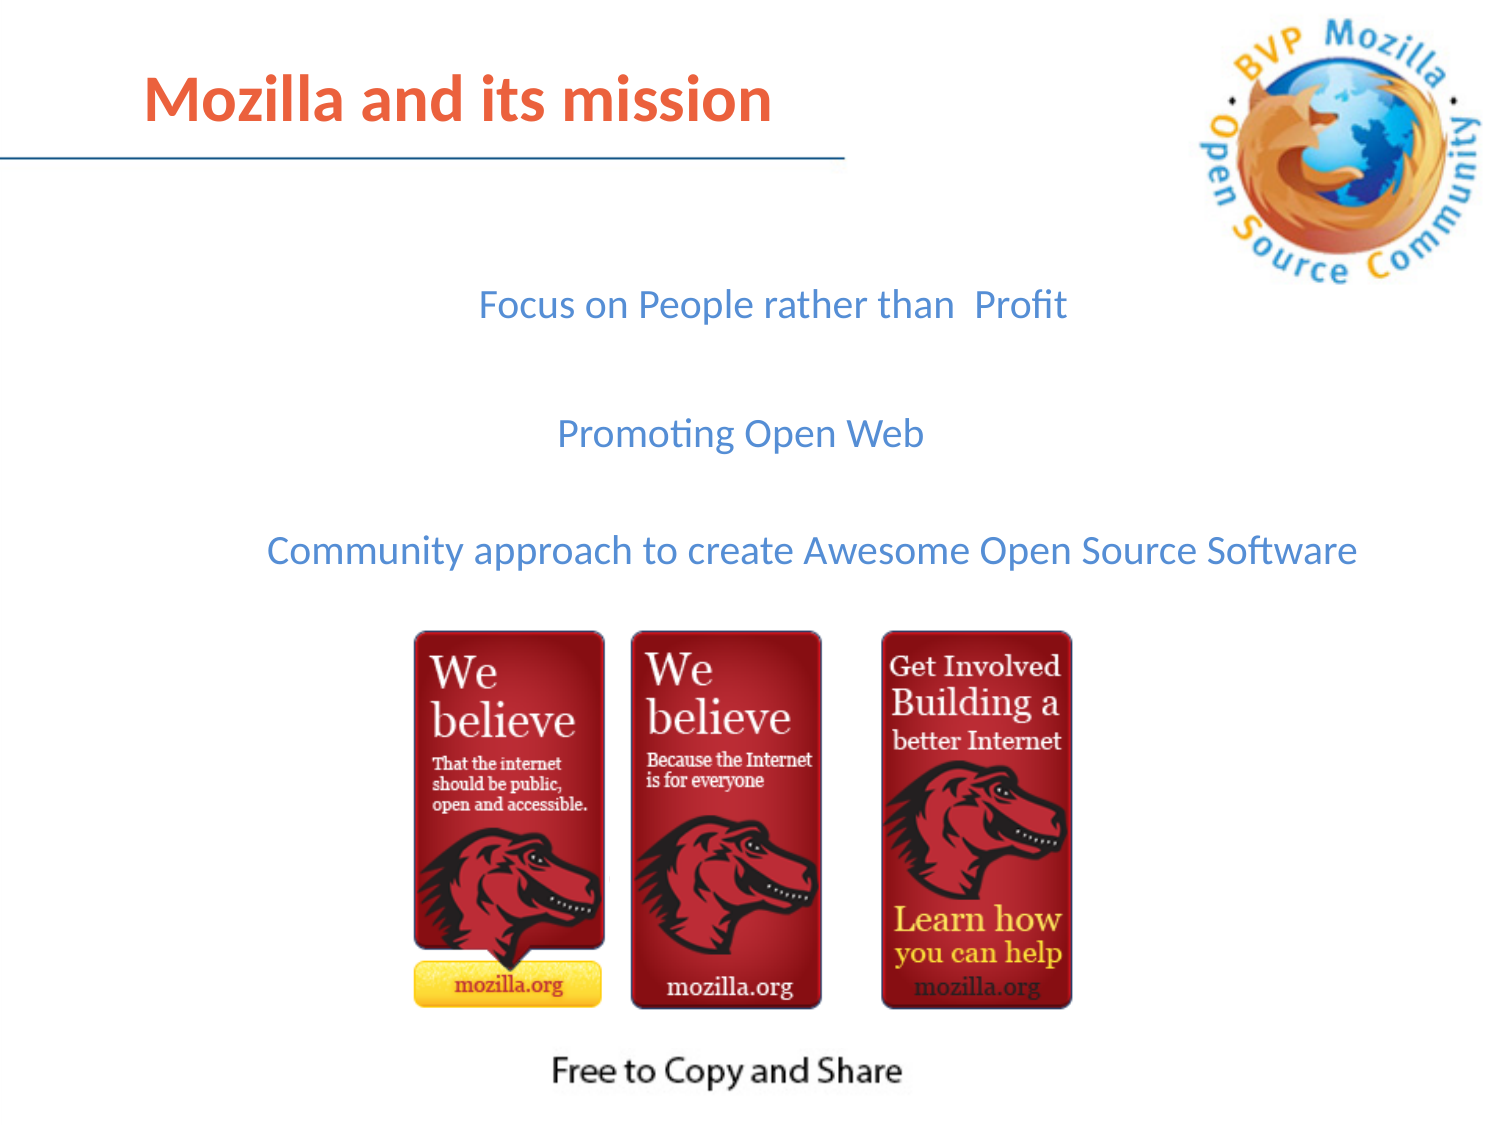

Mozilla and its mission
Focus on People rather than Profit
Promoting Open Web
Community approach to create Awesome Open Source Software